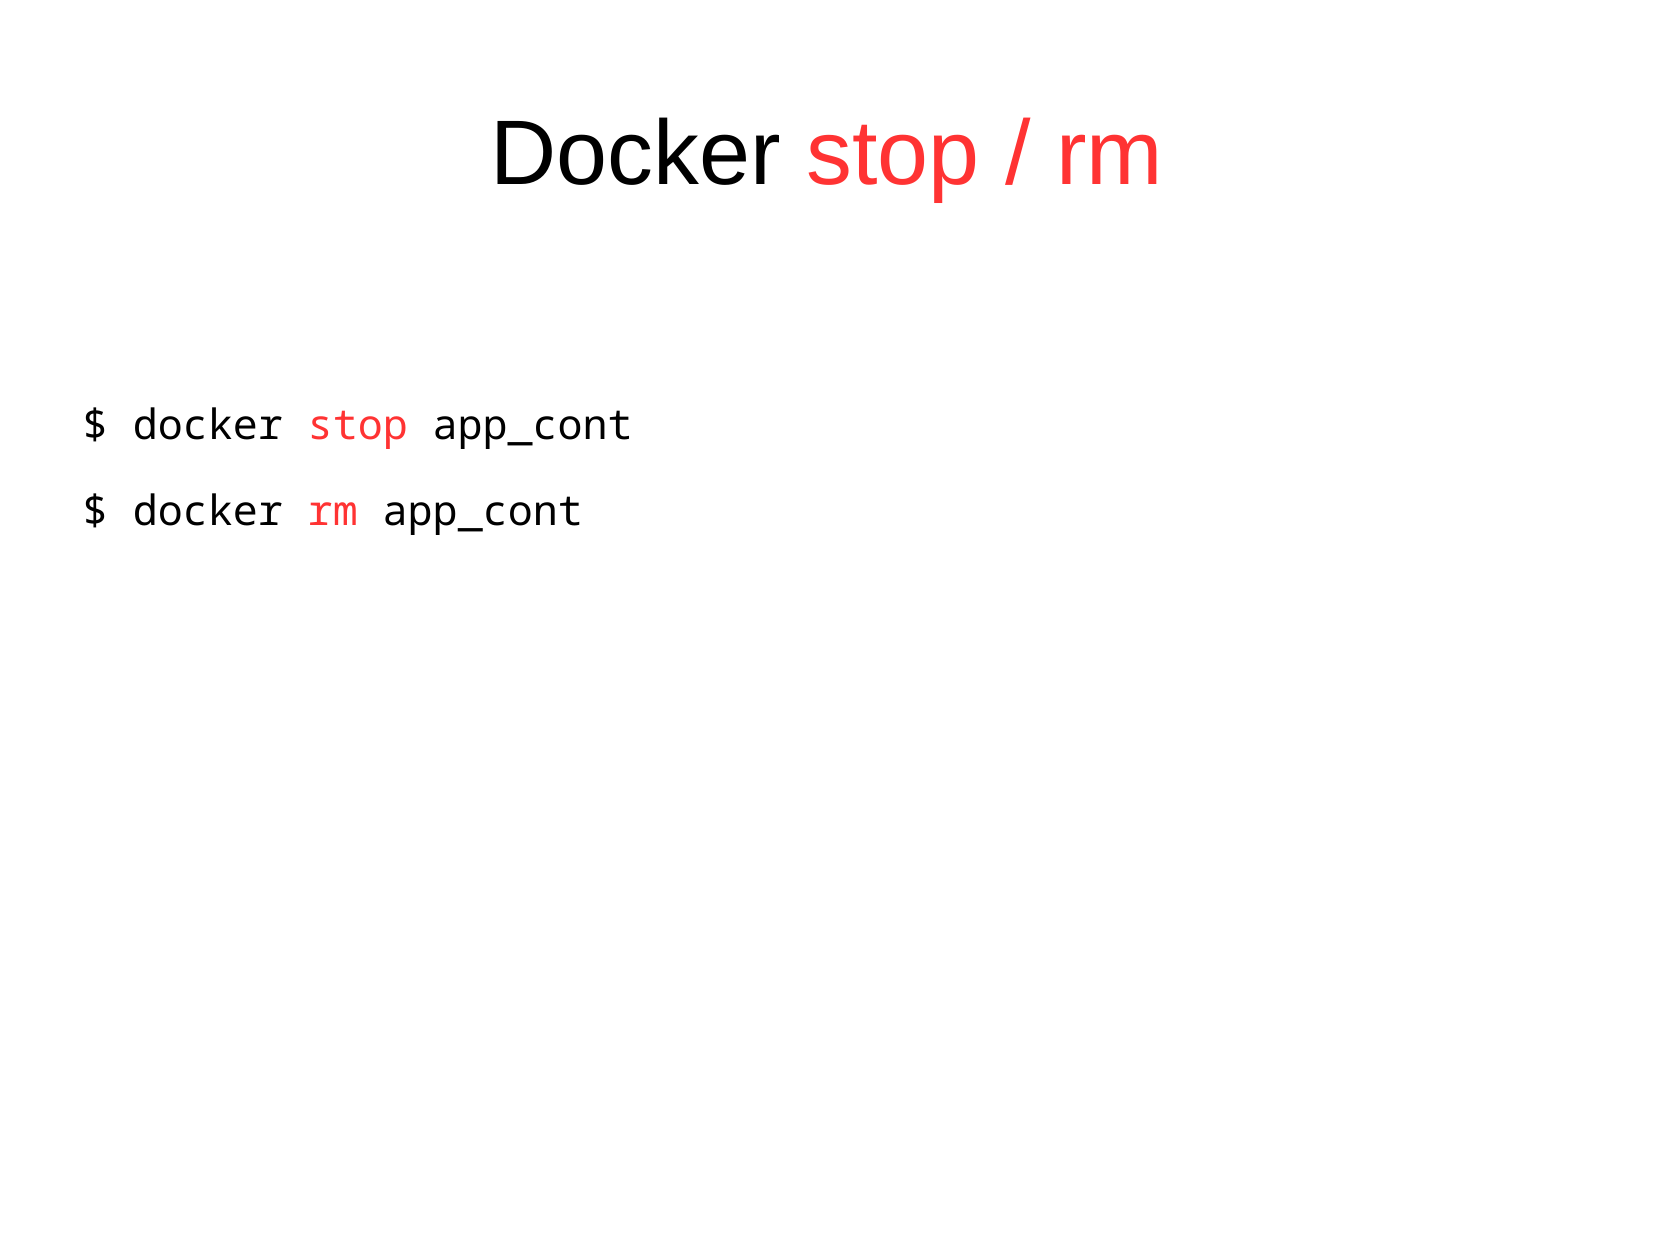

# Docker stop / rm
$ docker stop app_cont
$ docker rm app_cont